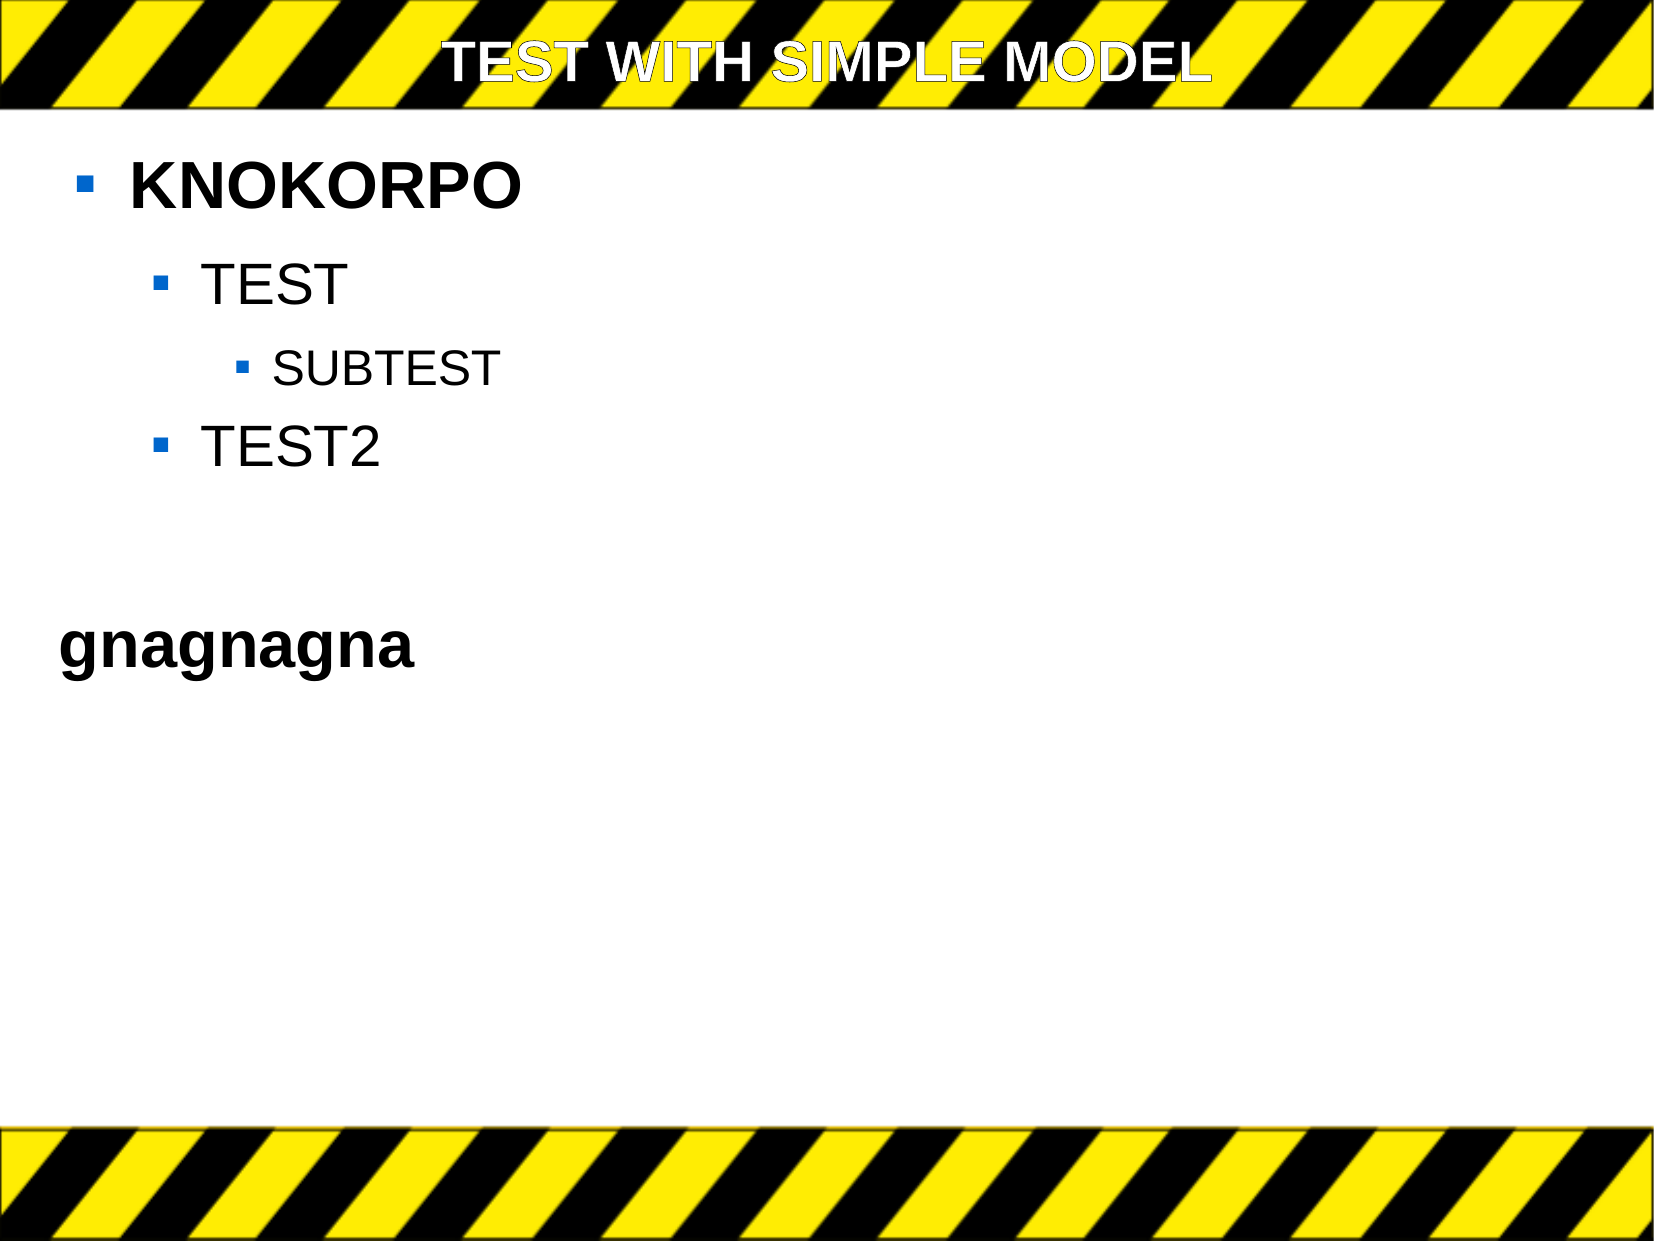

# TEST WITH SIMPLE MODEL
KNOKORPO
TEST
SUBTEST
TEST2
gnagnagna